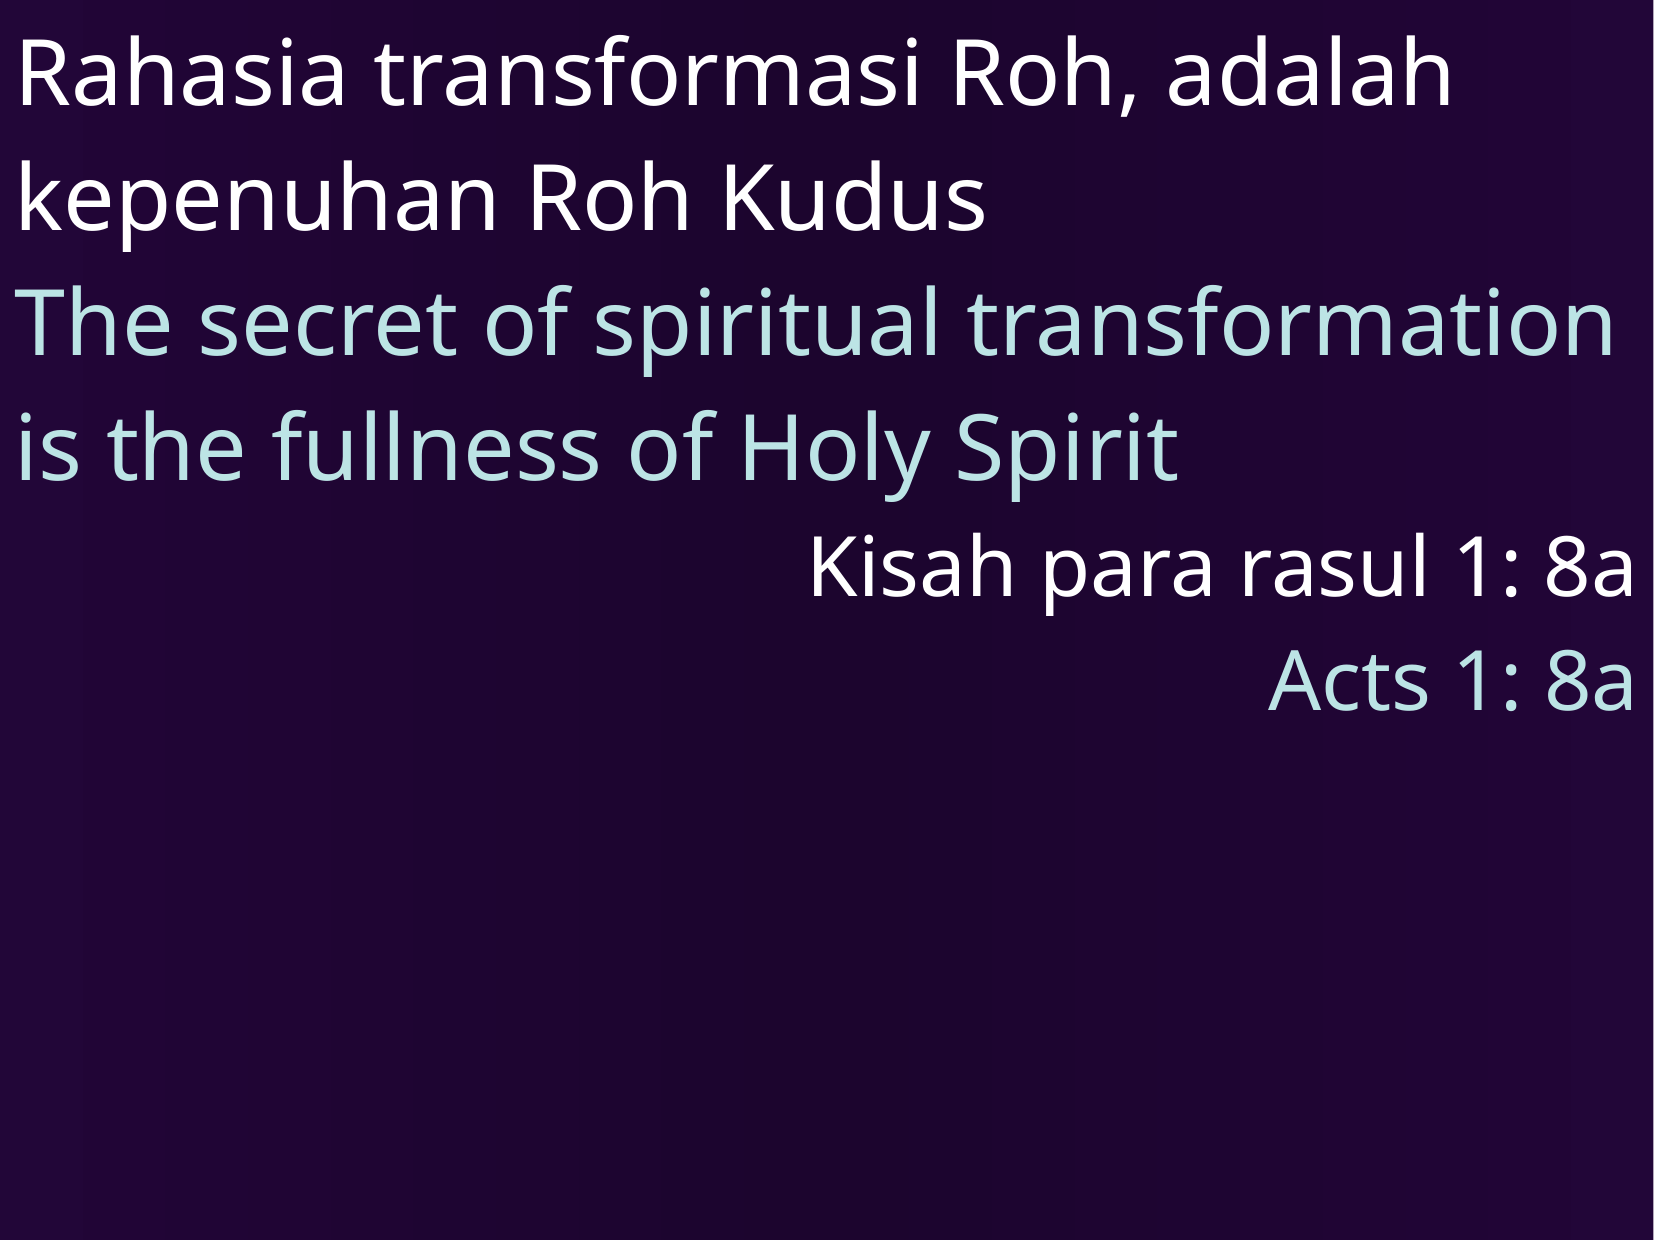

Rahasia transformasi Roh, adalah kepenuhan Roh Kudus
The secret of spiritual transformation is the fullness of Holy Spirit
Kisah para rasul 1: 8a
Acts 1: 8a